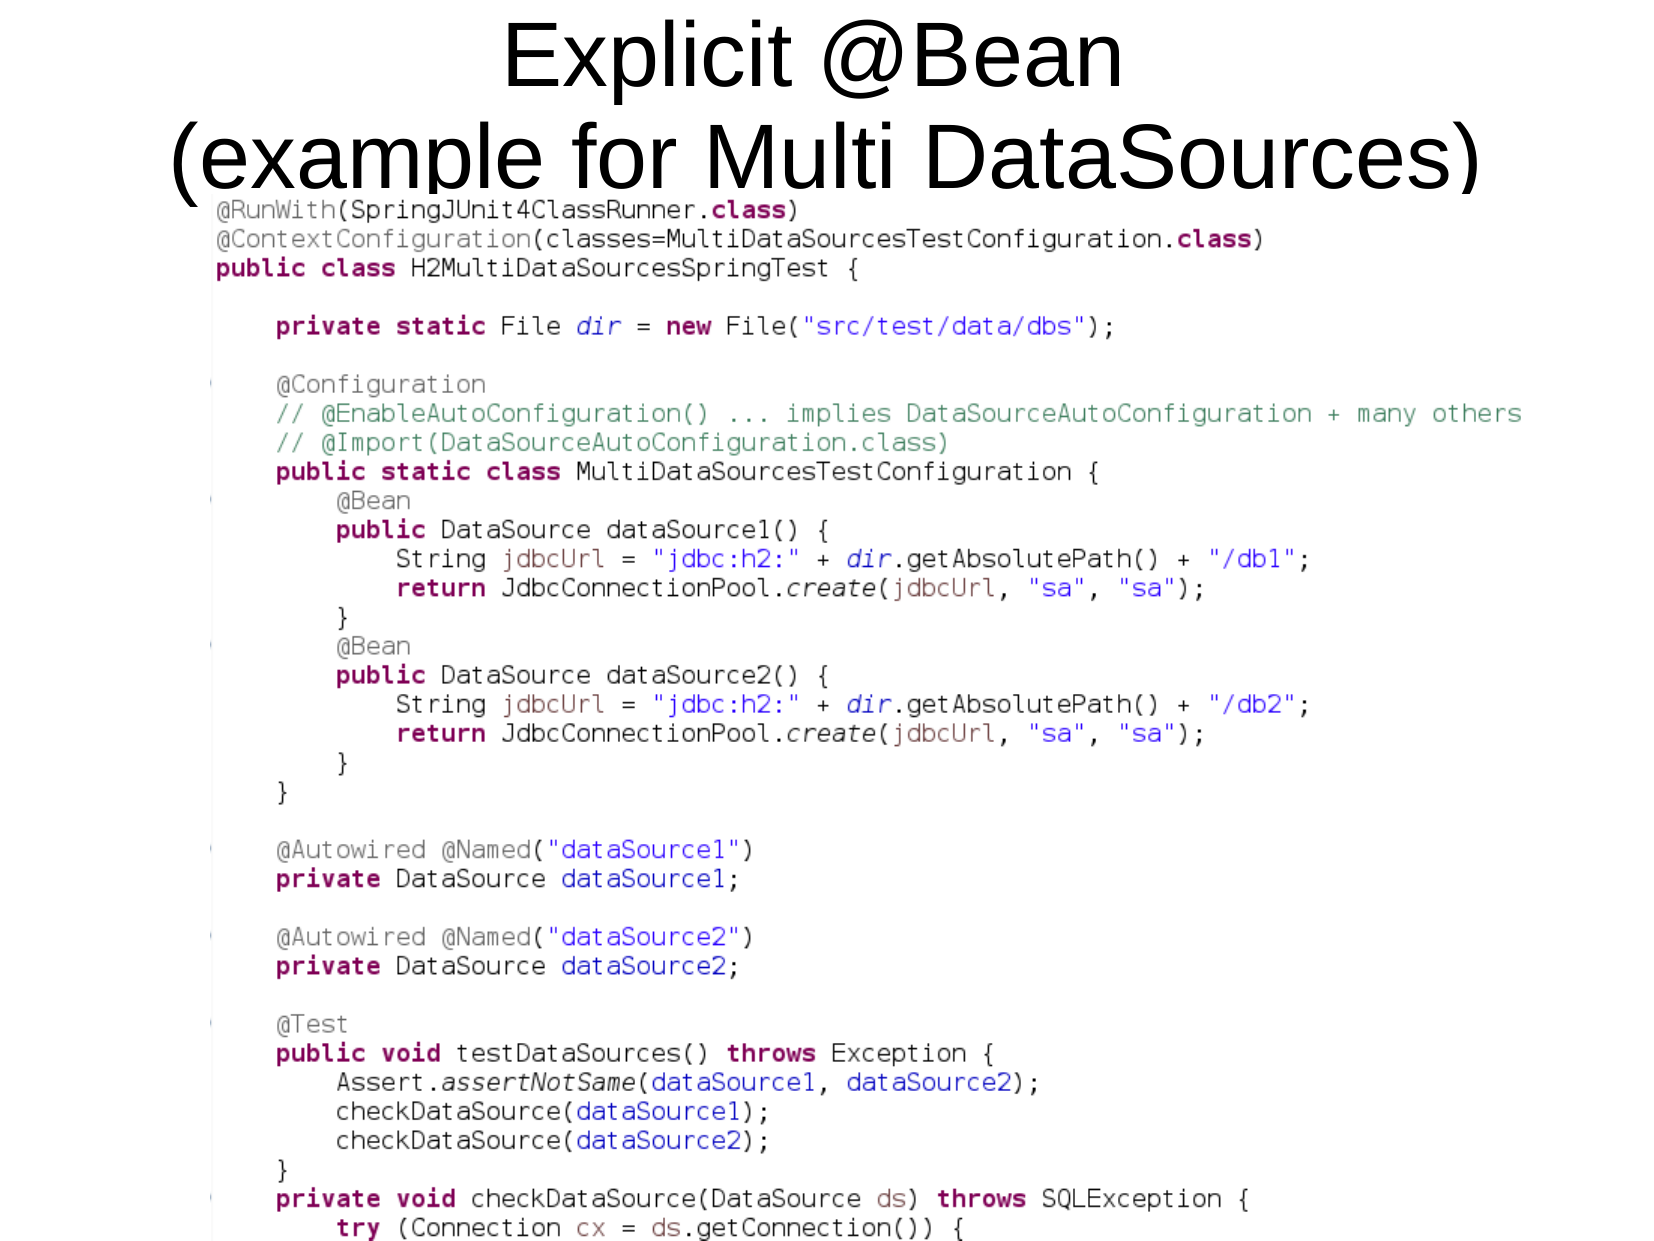

# Explicit @Bean (example for Multi DataSources)